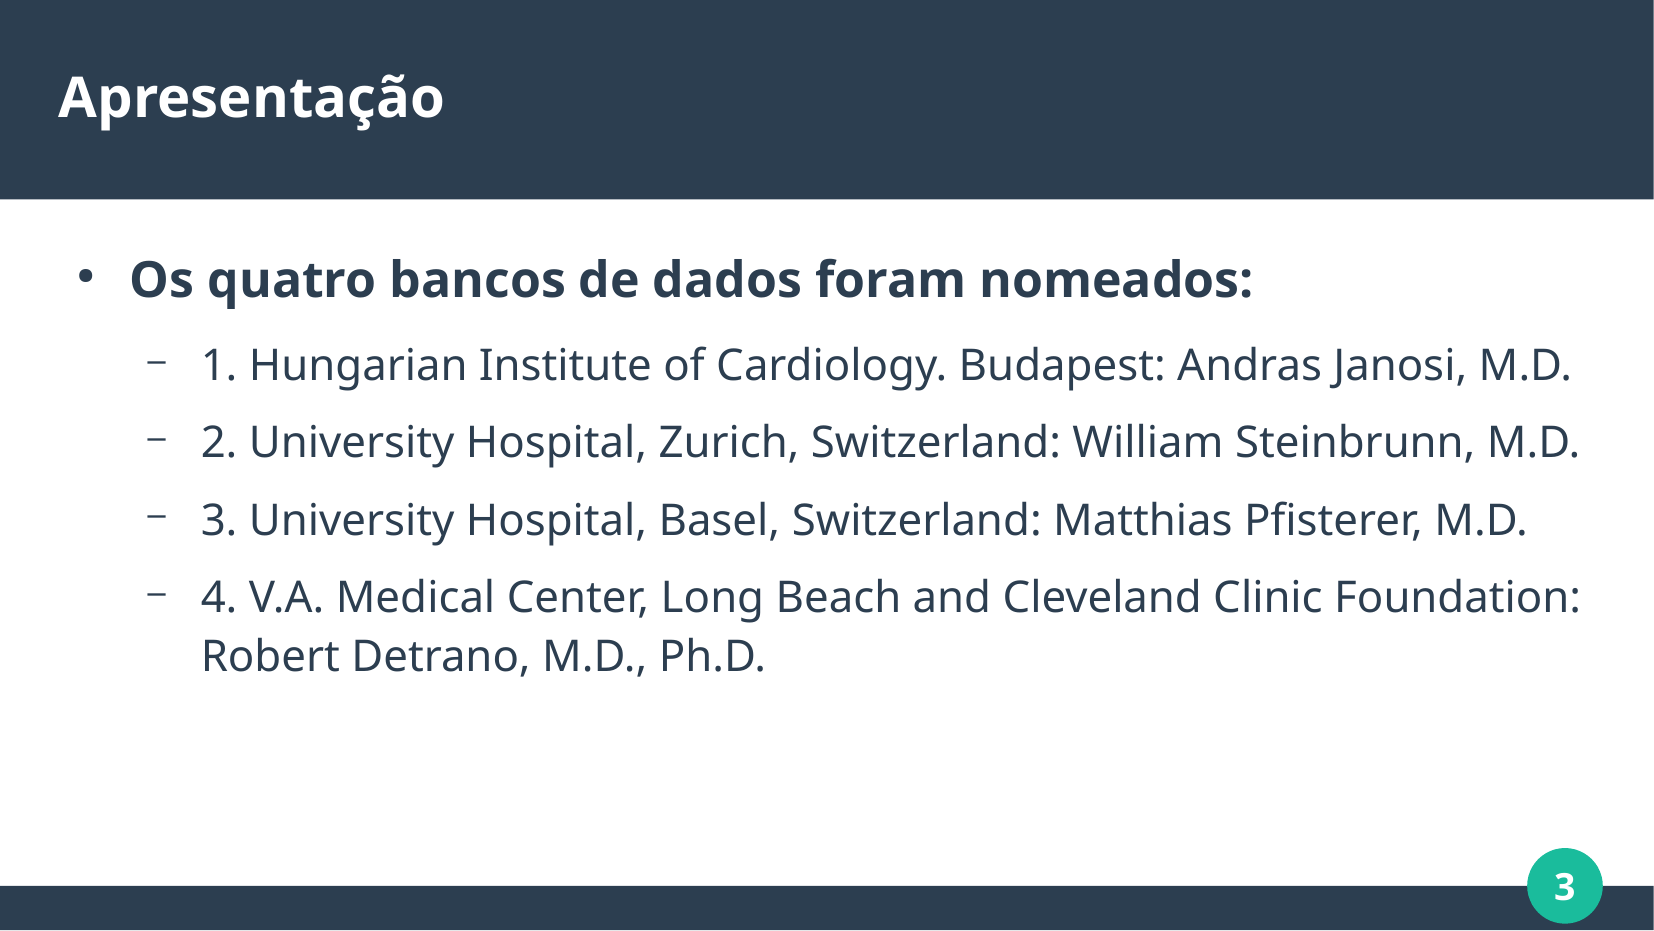

# Apresentação
Os quatro bancos de dados foram nomeados:
1. Hungarian Institute of Cardiology. Budapest: Andras Janosi, M.D.
2. University Hospital, Zurich, Switzerland: William Steinbrunn, M.D.
3. University Hospital, Basel, Switzerland: Matthias Pfisterer, M.D.
4. V.A. Medical Center, Long Beach and Cleveland Clinic Foundation: Robert Detrano, M.D., Ph.D.